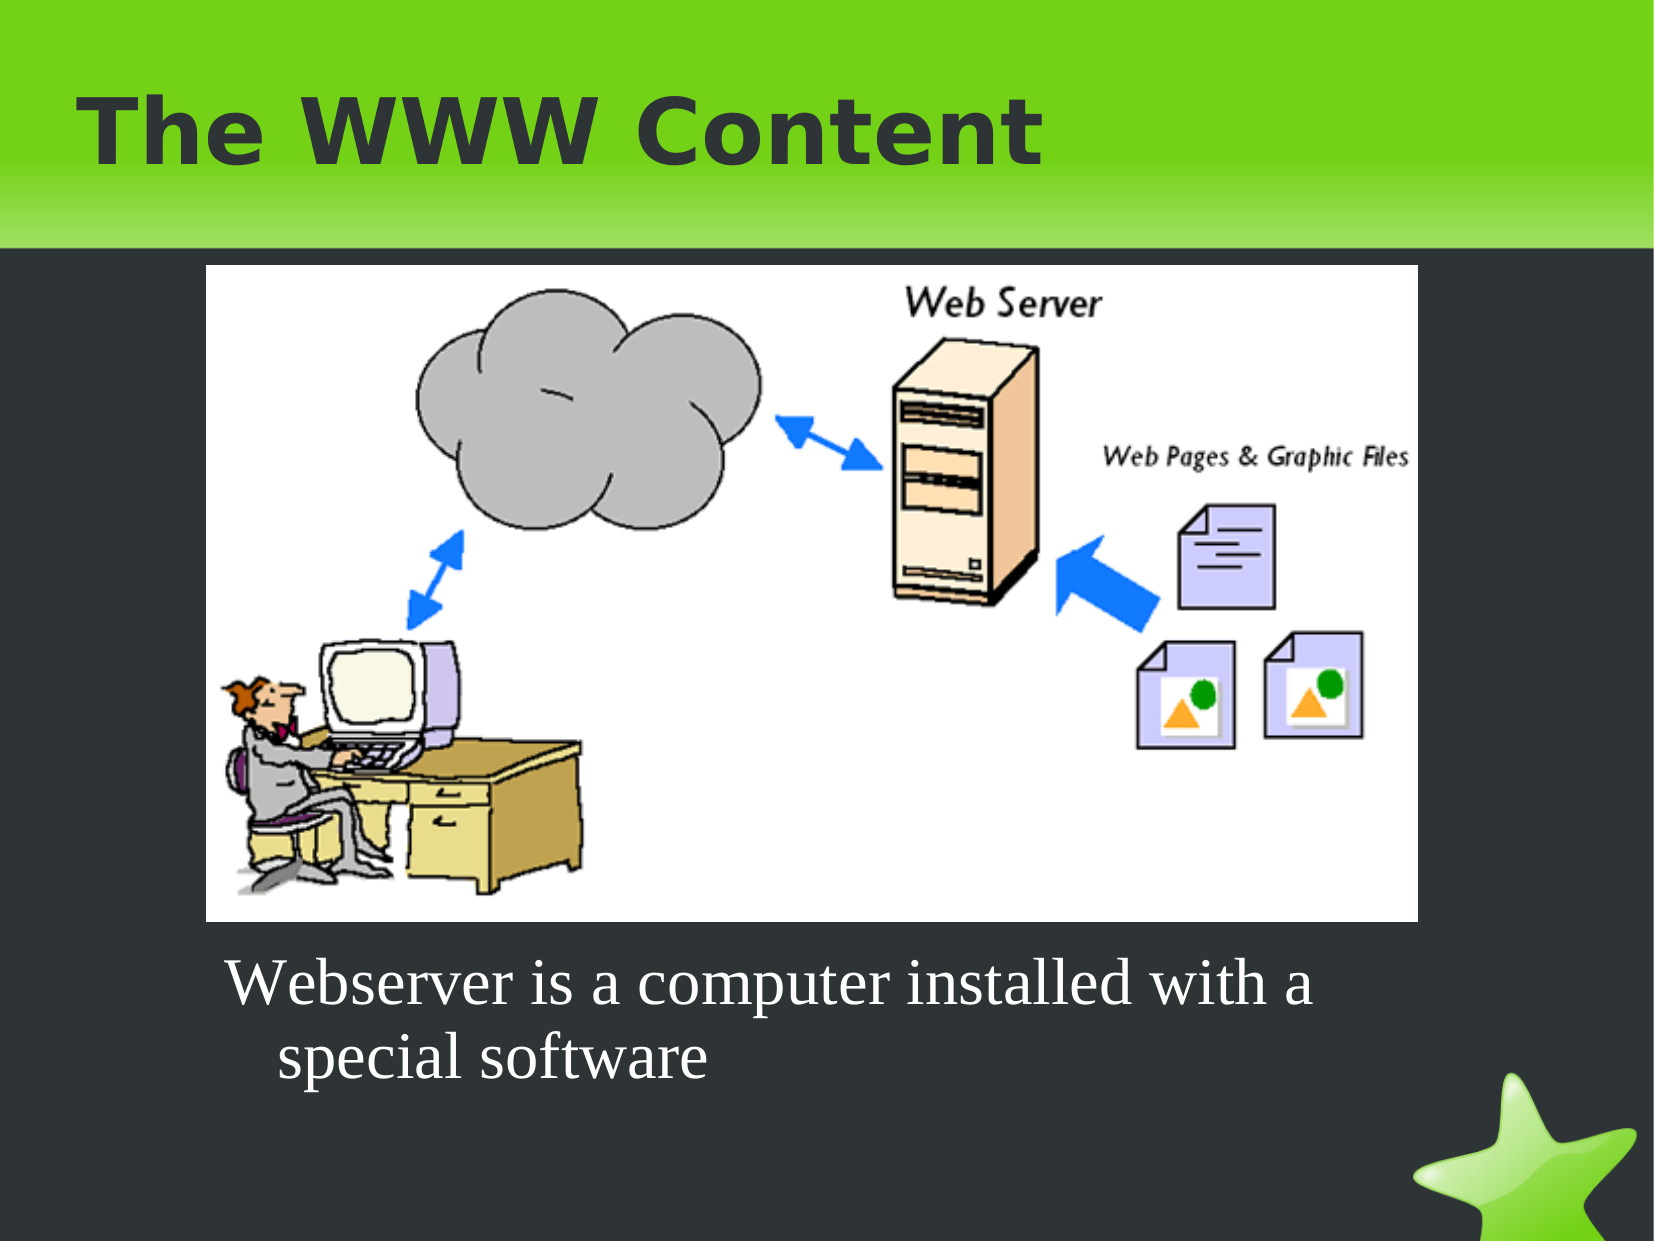

# The WWW Content
Webserver is a computer installed with a special software